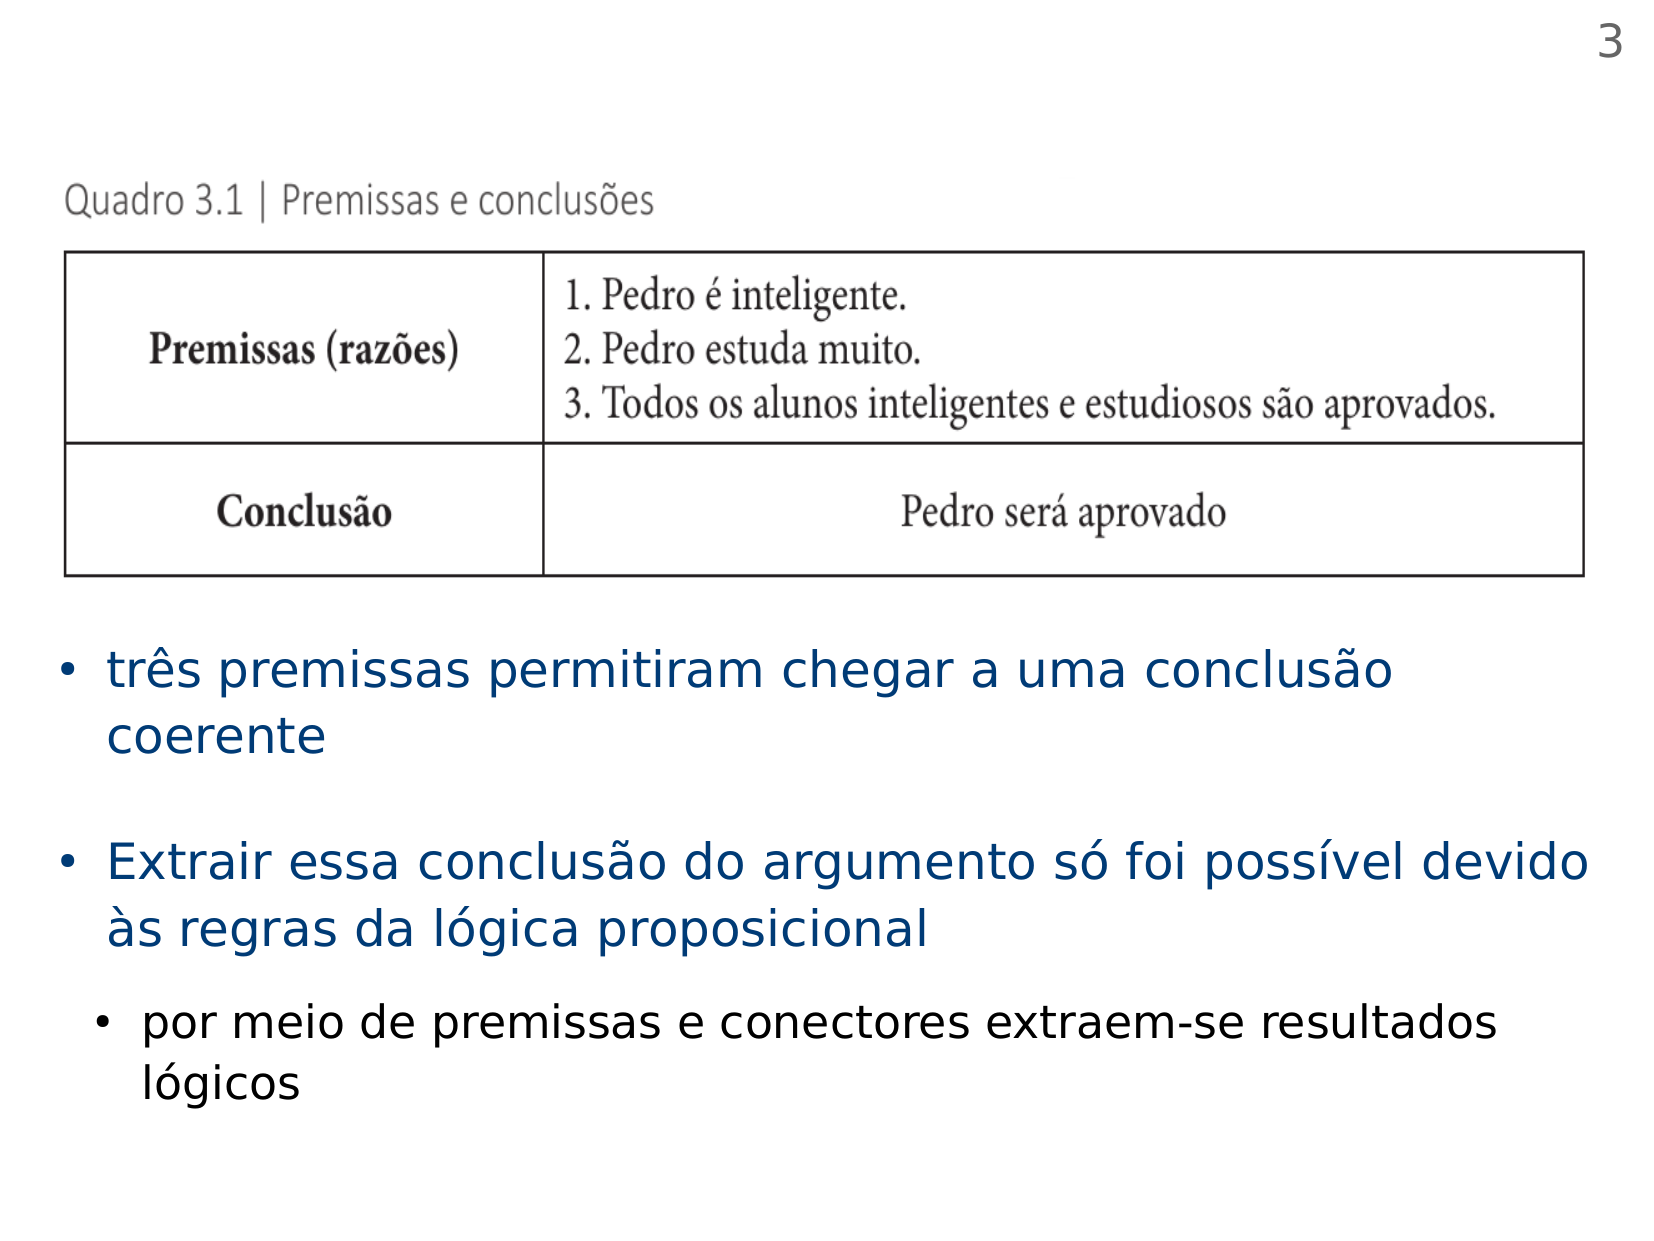

3
#
três premissas permitiram chegar a uma conclusão coerente
Extrair essa conclusão do argumento só foi possível devido às regras da lógica proposicional
por meio de premissas e conectores extraem-se resultados lógicos